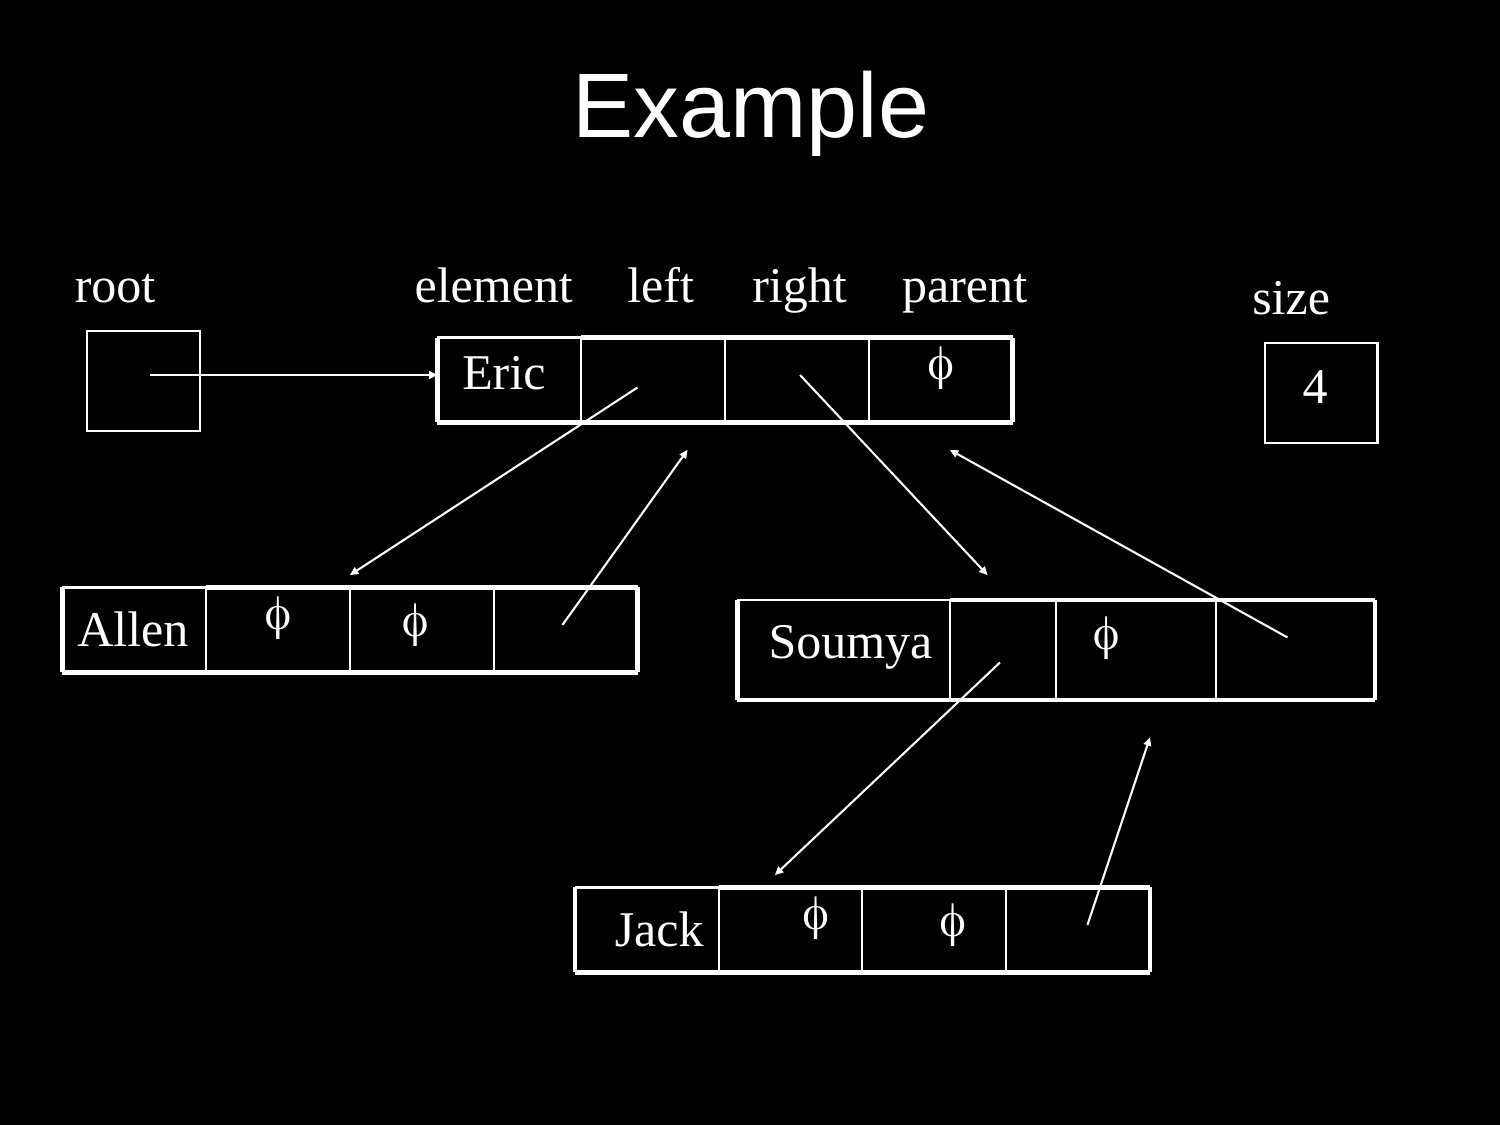

# Example
root
element
left
right
parent
size
Eric

4

Allen

Soumya


Jack
